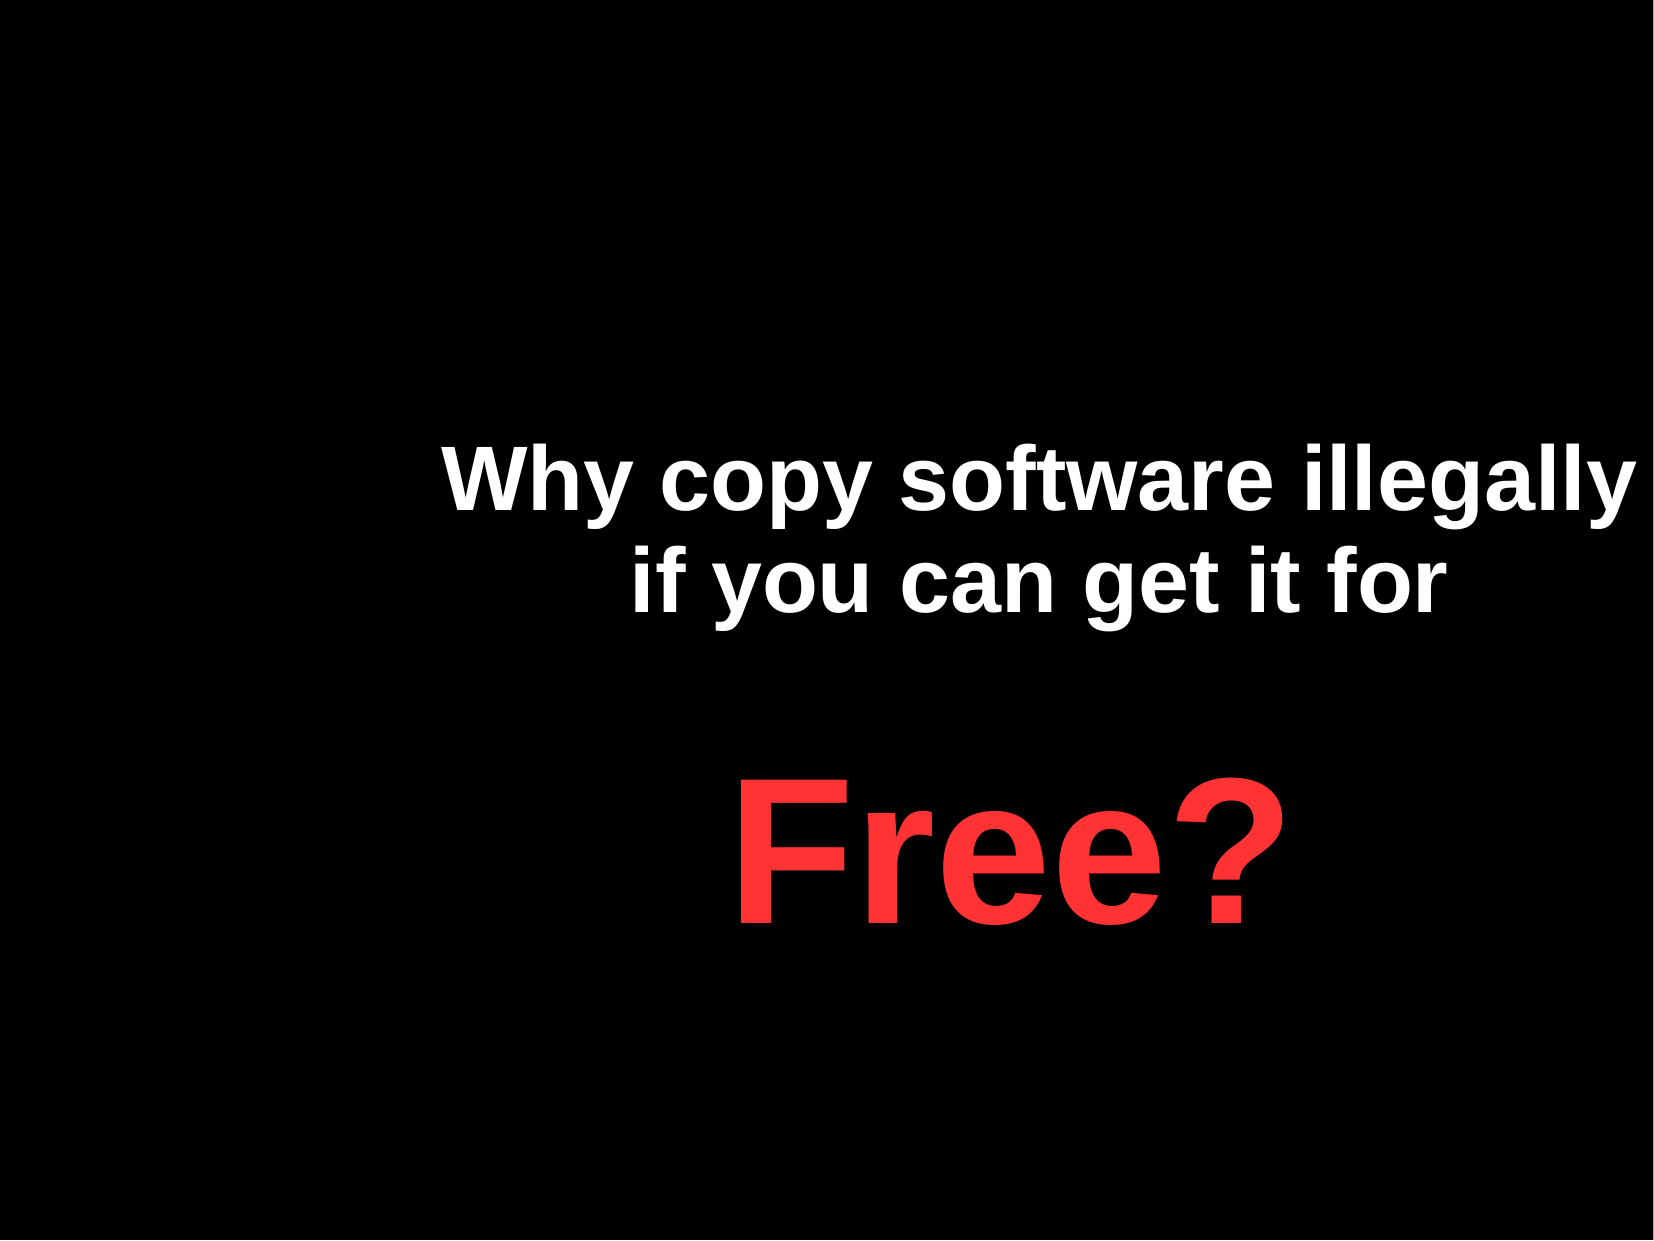

Why copy software illegally
 if you can get it for
Free?